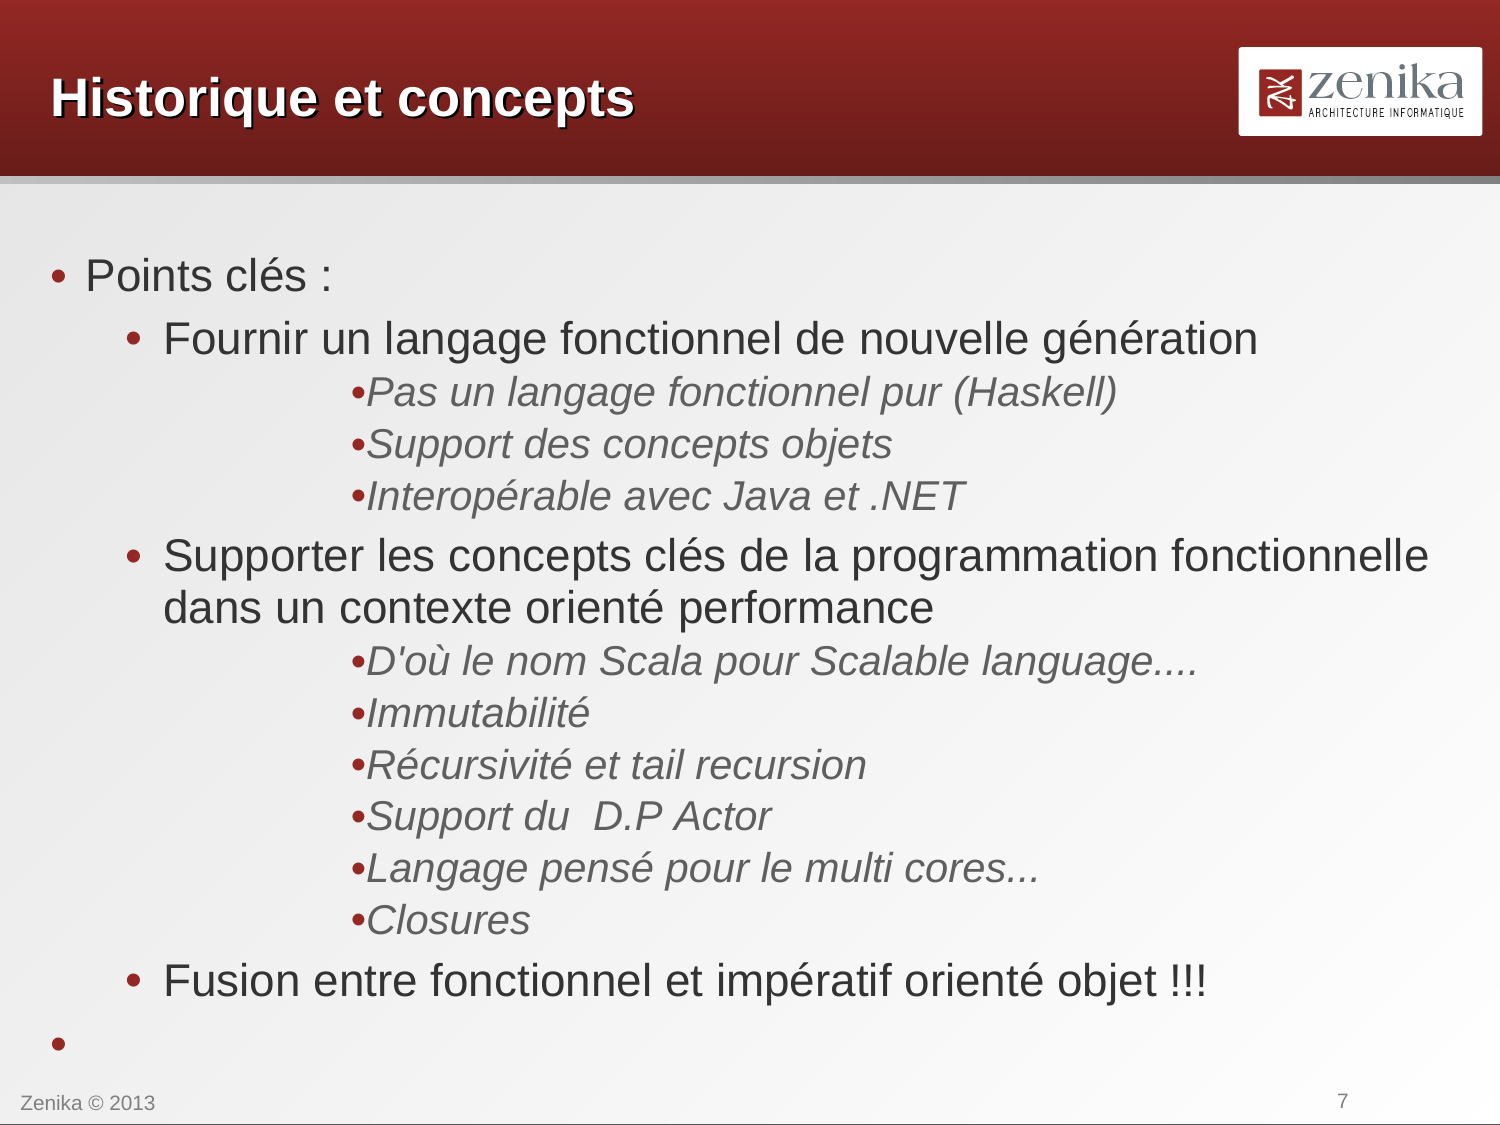

# Historique et concepts
Points clés :
Fournir un langage fonctionnel de nouvelle génération
Pas un langage fonctionnel pur (Haskell)
Support des concepts objets
Interopérable avec Java et .NET
Supporter les concepts clés de la programmation fonctionnelle dans un contexte orienté performance
D'où le nom Scala pour Scalable language....
Immutabilité
Récursivité et tail recursion
Support du D.P Actor
Langage pensé pour le multi cores...
Closures
Fusion entre fonctionnel et impératif orienté objet !!!